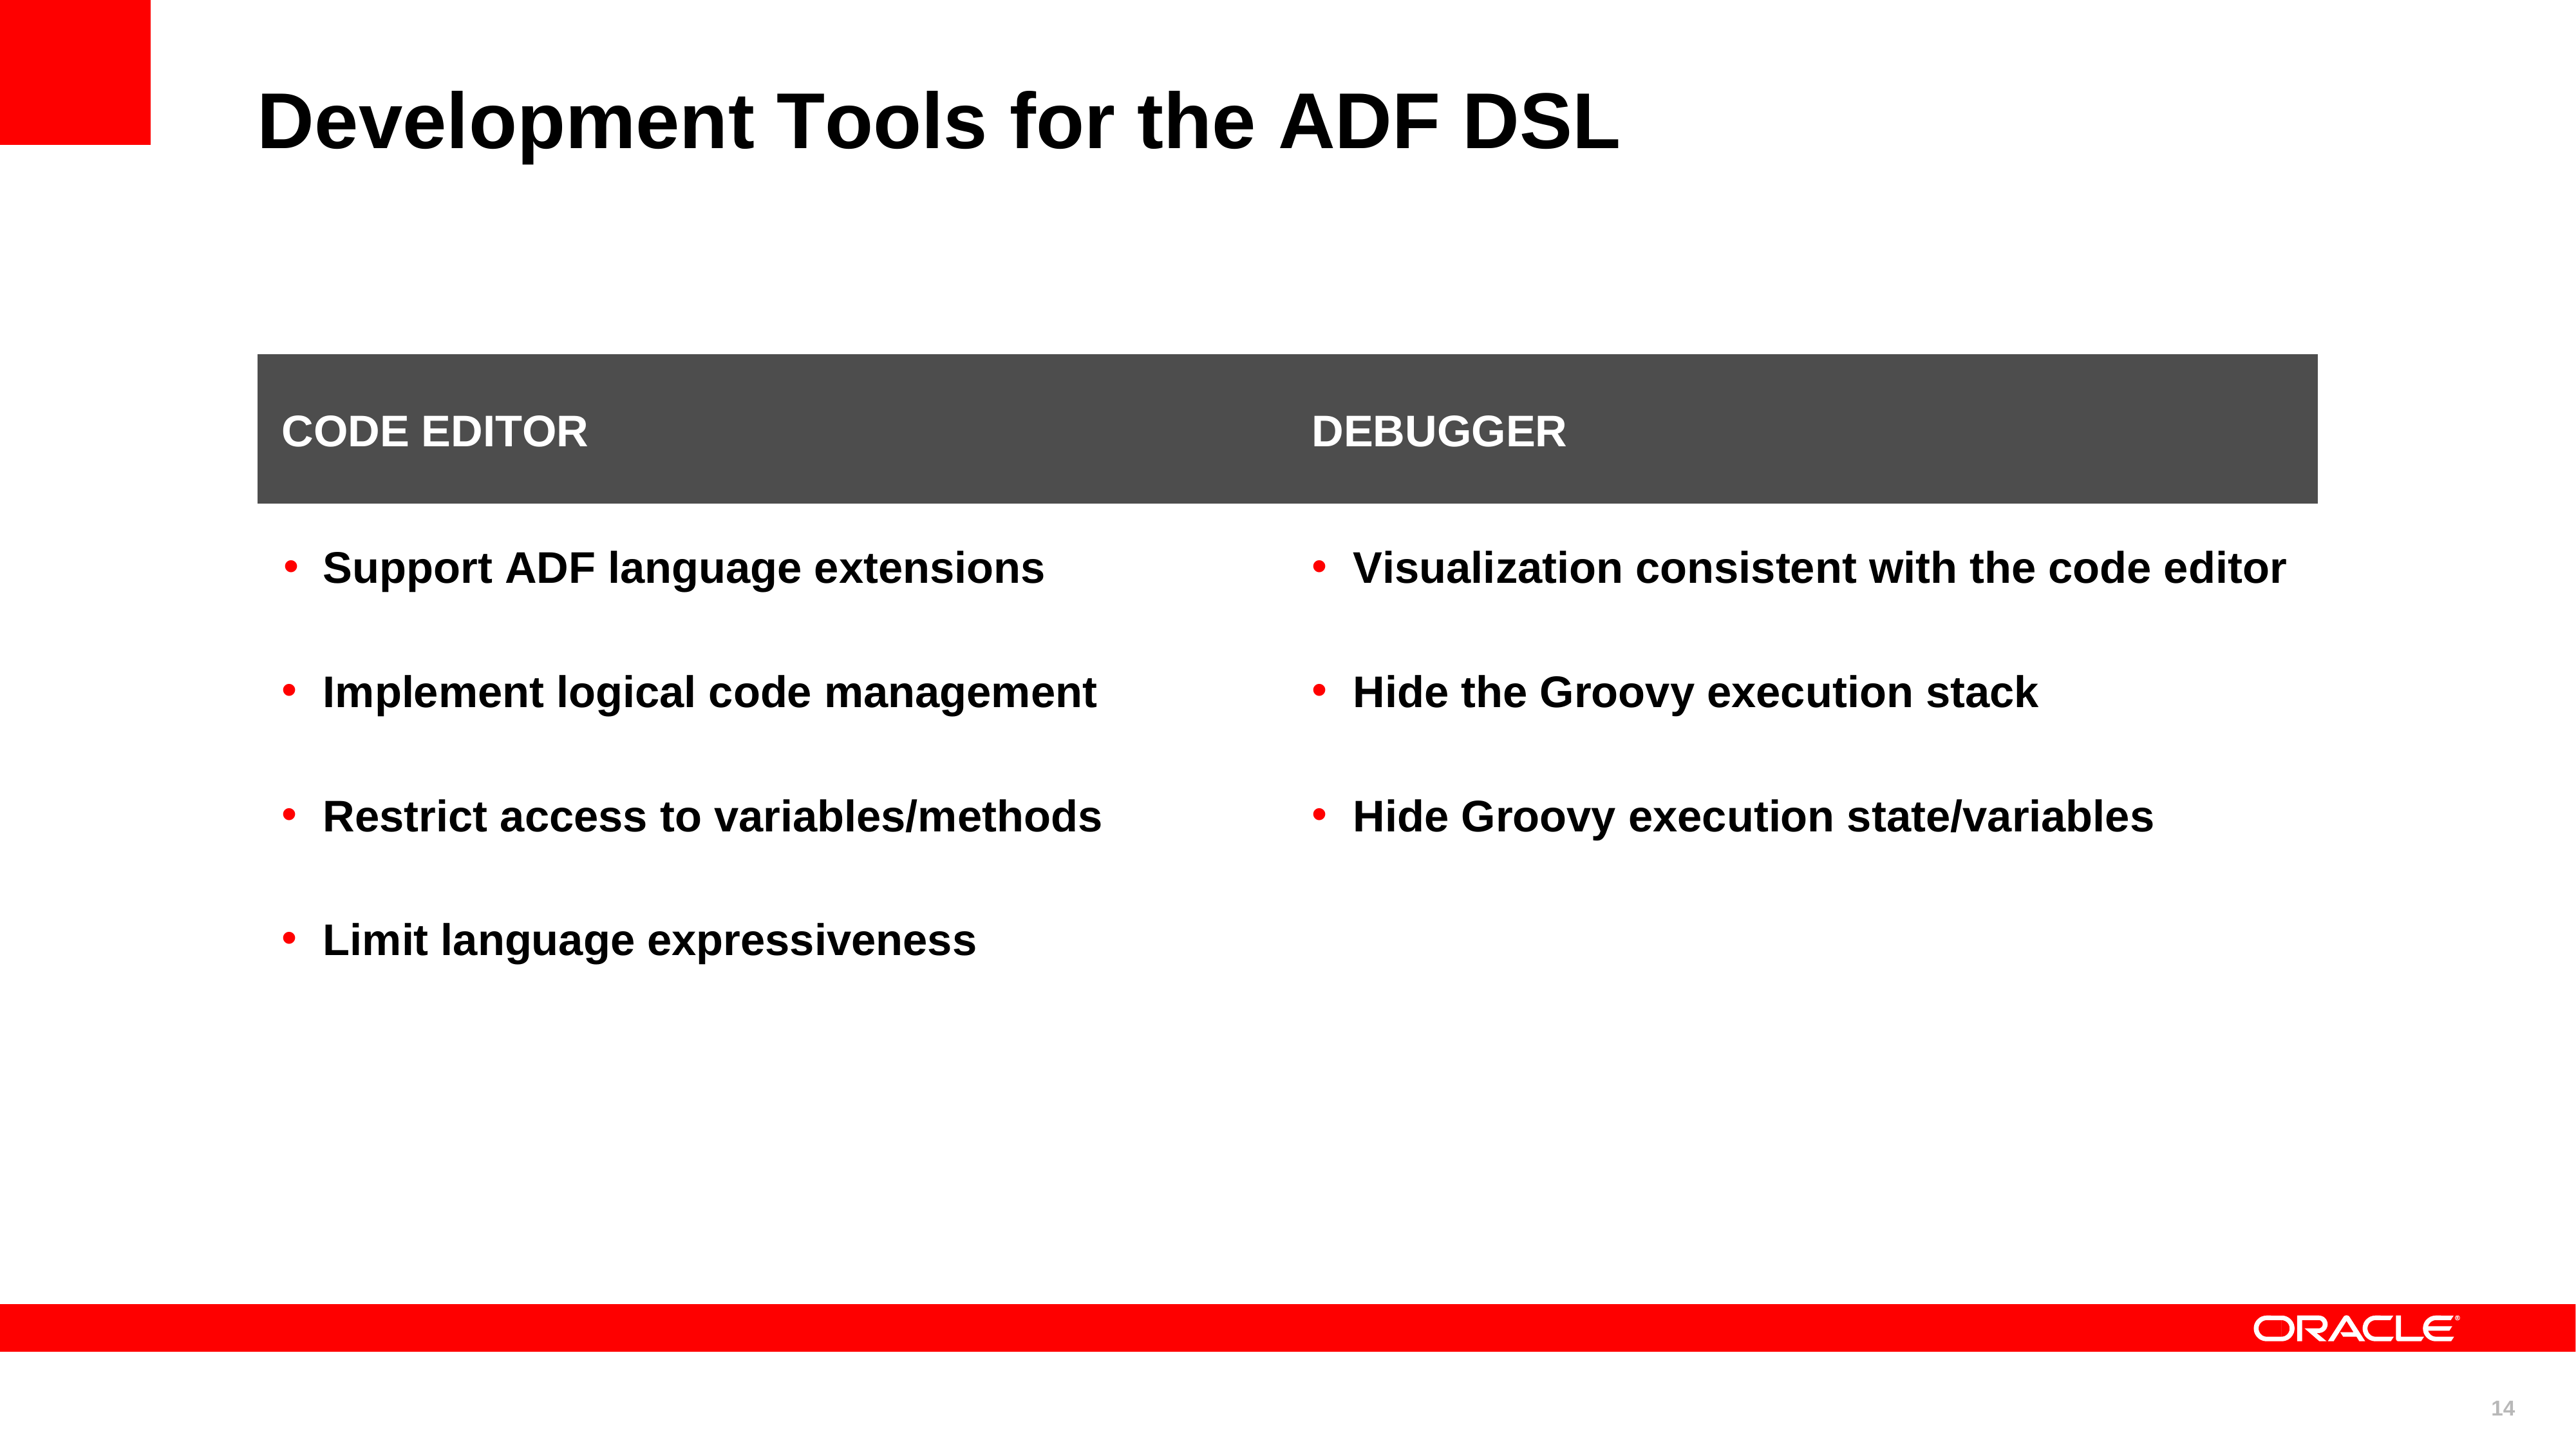

# Development Tools for the ADF DSL
| CODE EDITOR | DEBUGGER |
| --- | --- |
| Support ADF language extensions | Visualization consistent with the code editor |
| Implement logical code management | Hide the Groovy execution stack |
| Restrict access to variables/methods | Hide Groovy execution state/variables |
| Limit language expressiveness | |